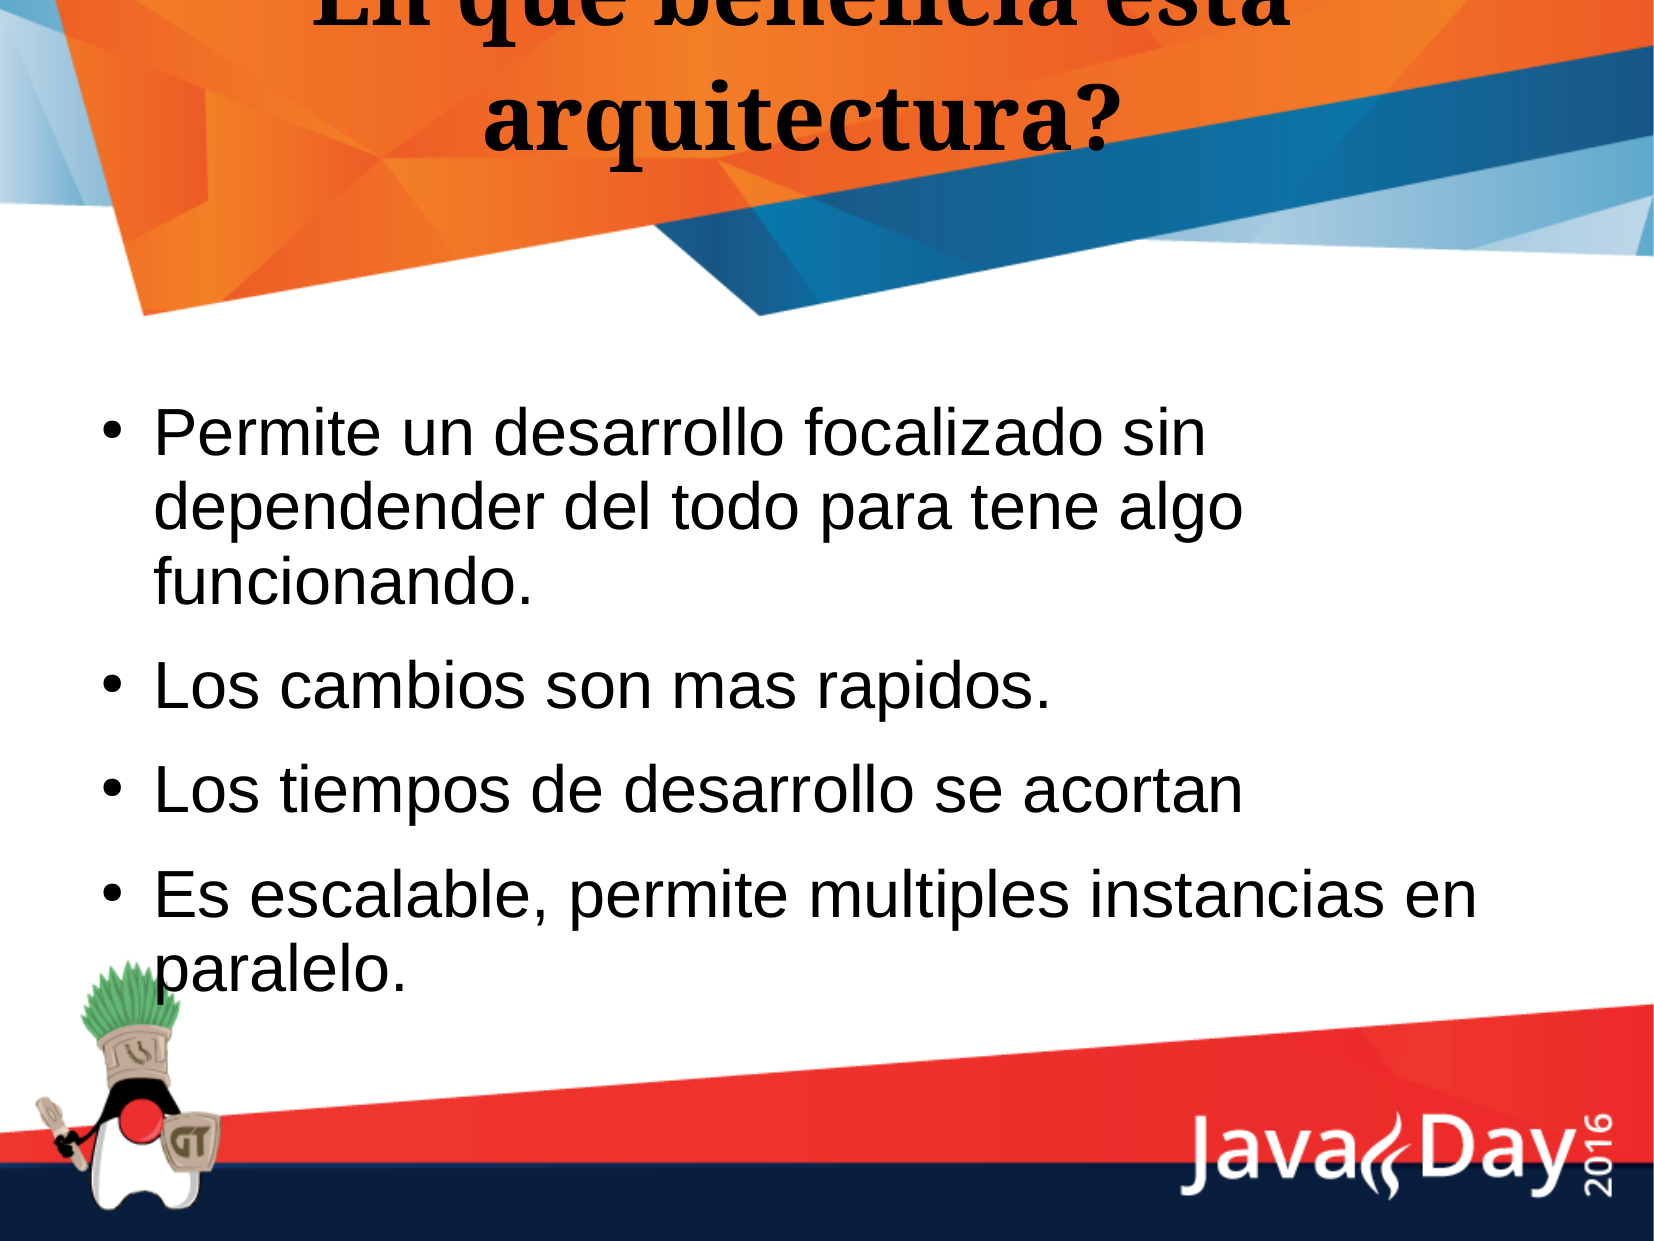

# En que beneficia esta arquitectura?
Permite un desarrollo focalizado sin dependender del todo para tene algo funcionando.
Los cambios son mas rapidos.
Los tiempos de desarrollo se acortan
Es escalable, permite multiples instancias en paralelo.